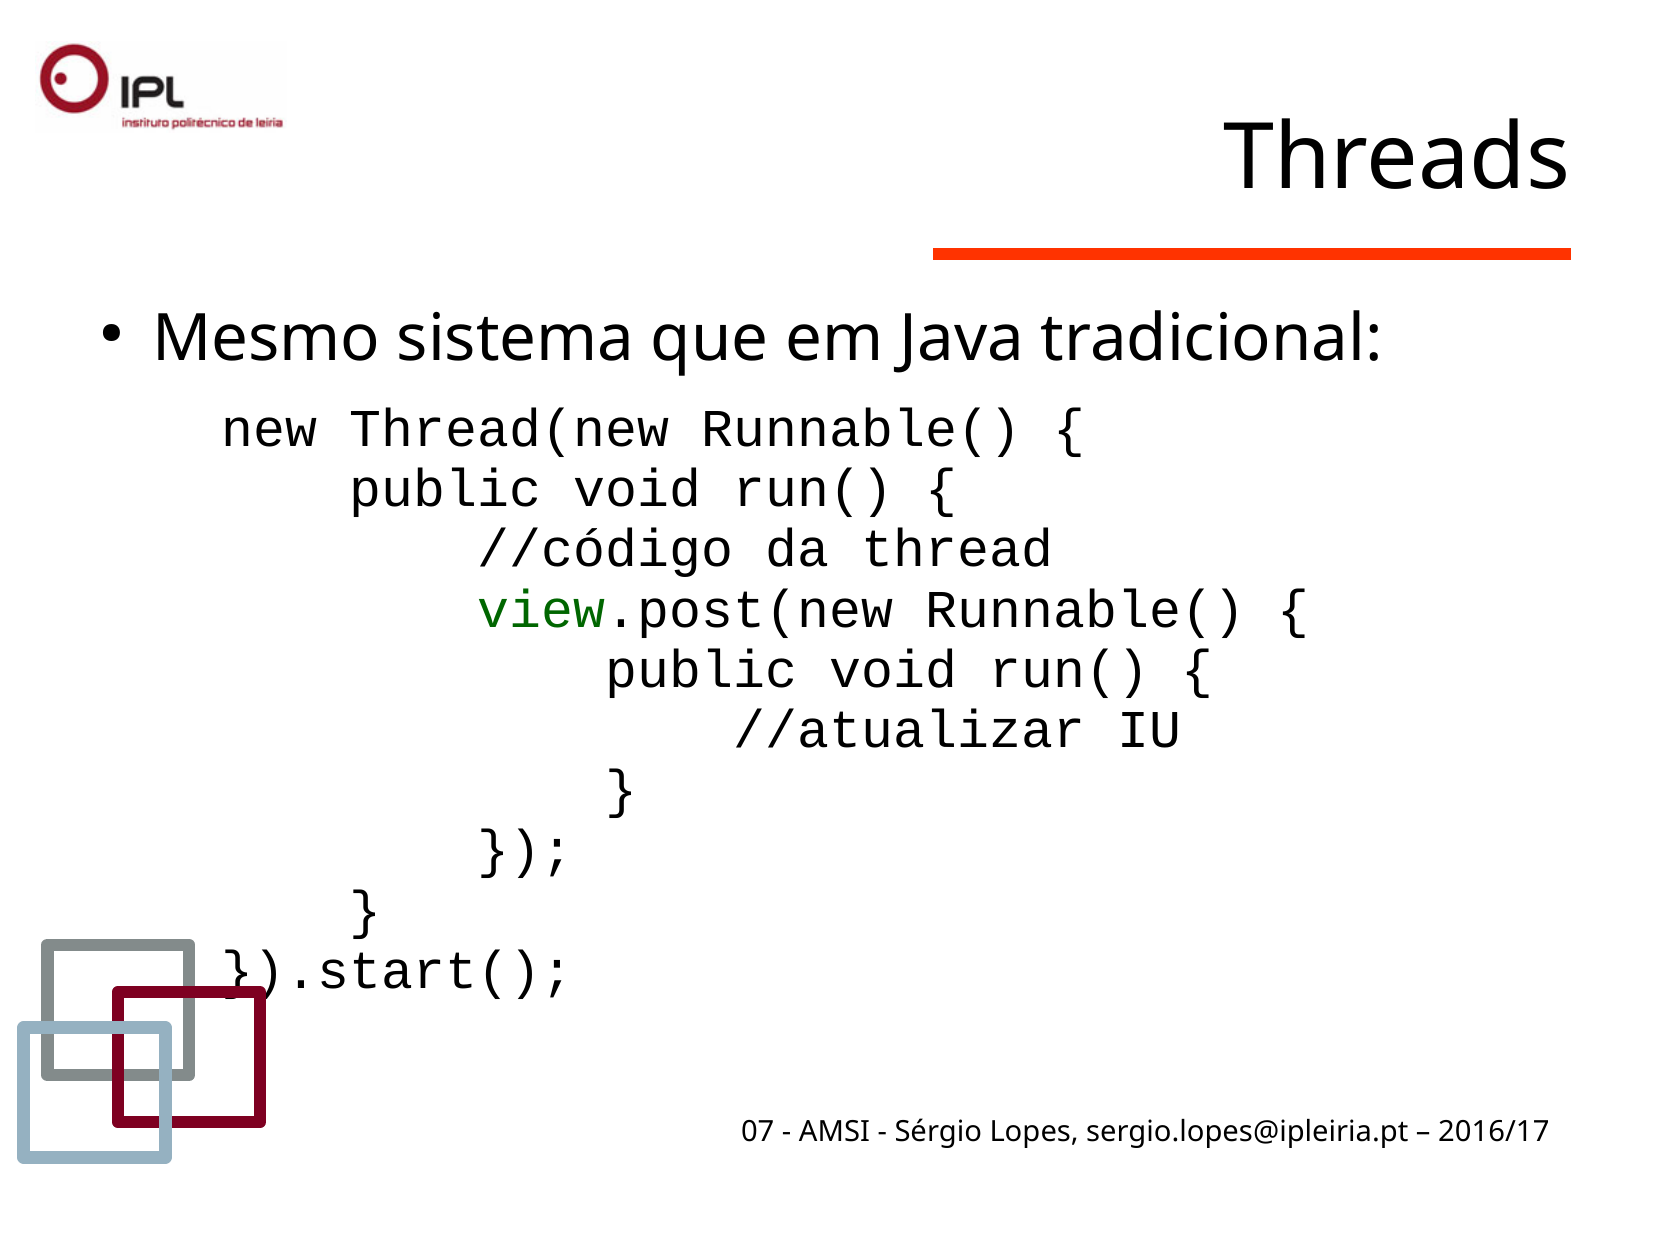

# Threads
Mesmo sistema que em Java tradicional:
new Thread(new Runnable() {
 public void run() {
 //código da thread
 view.post(new Runnable() {
 public void run() {
 //atualizar IU
 }
 });
 }
}).start();
07 - AMSI - Sérgio Lopes, sergio.lopes@ipleiria.pt – 2016/17